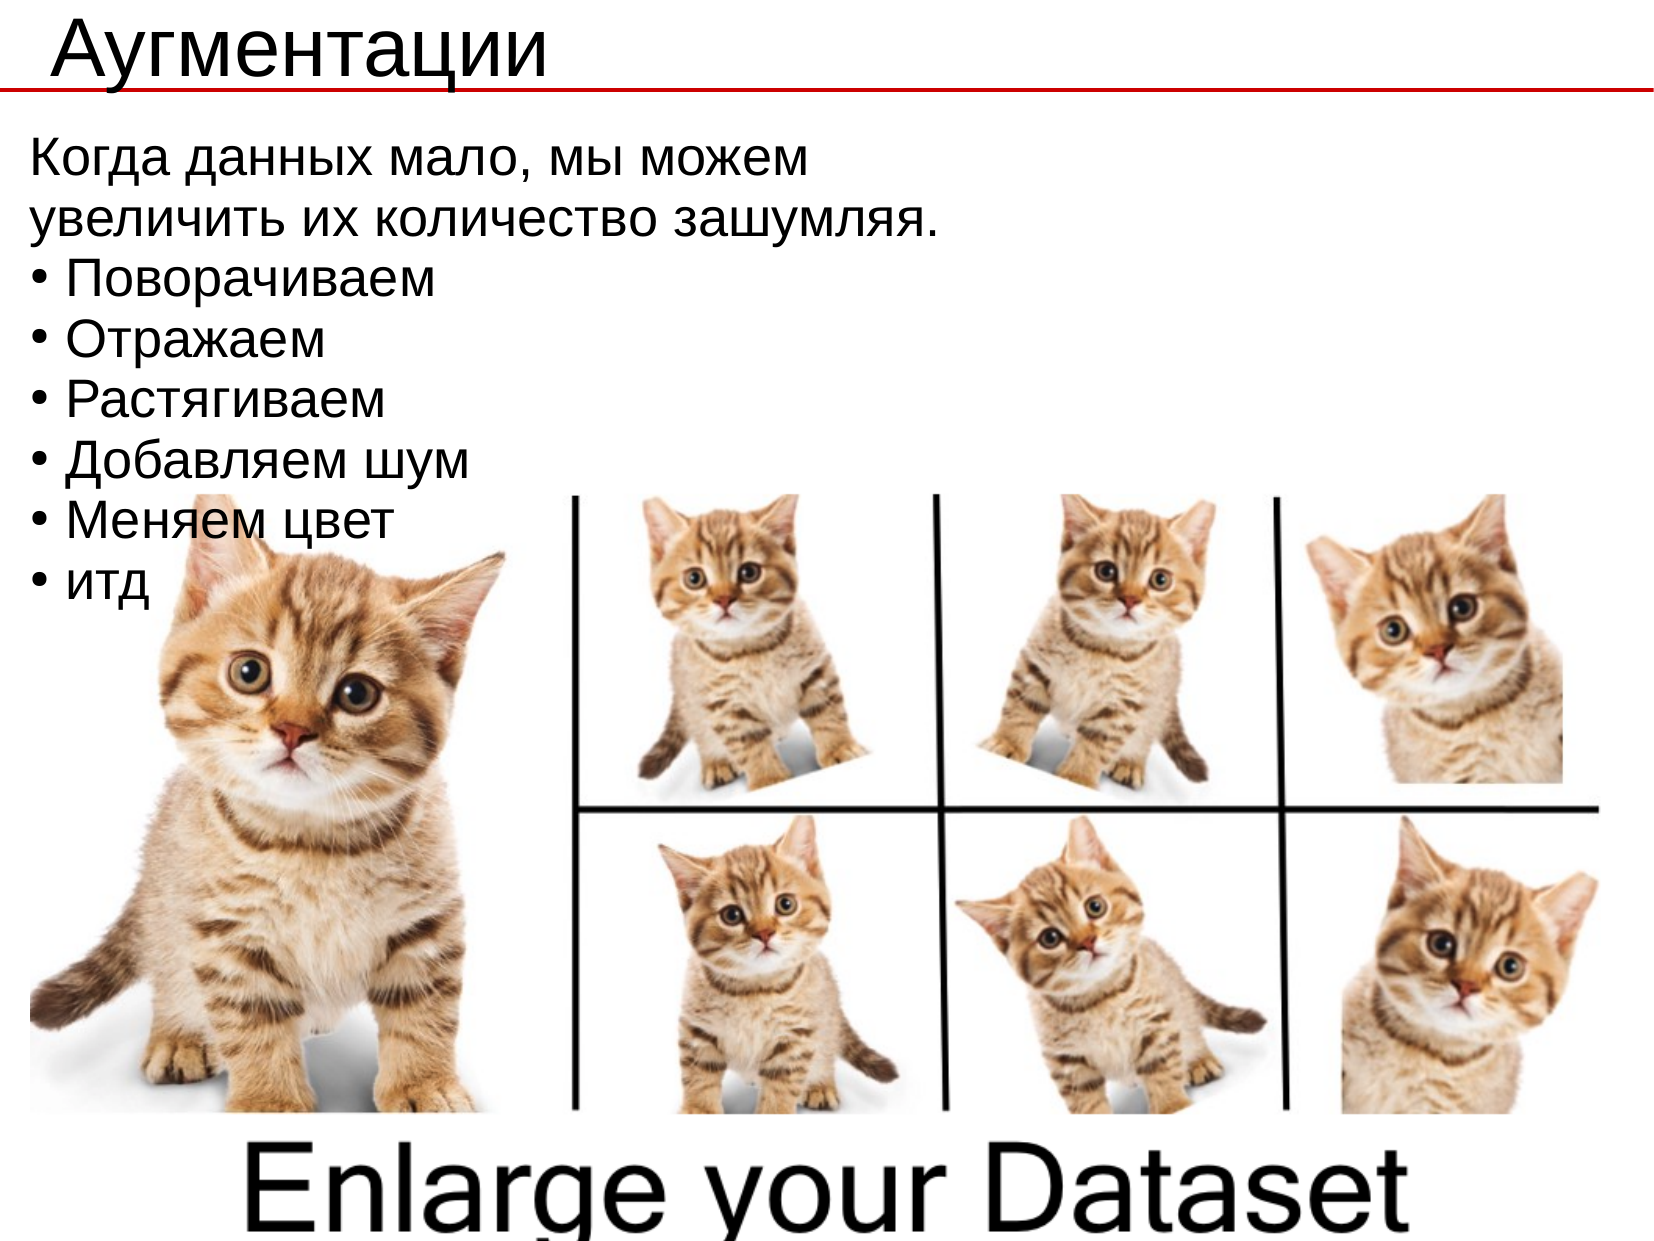

# Аугментации
Когда данных мало, мы можем увеличить их количество зашумляя.
Поворачиваем
Отражаем
Растягиваем
Добавляем шум
Меняем цвет
итд